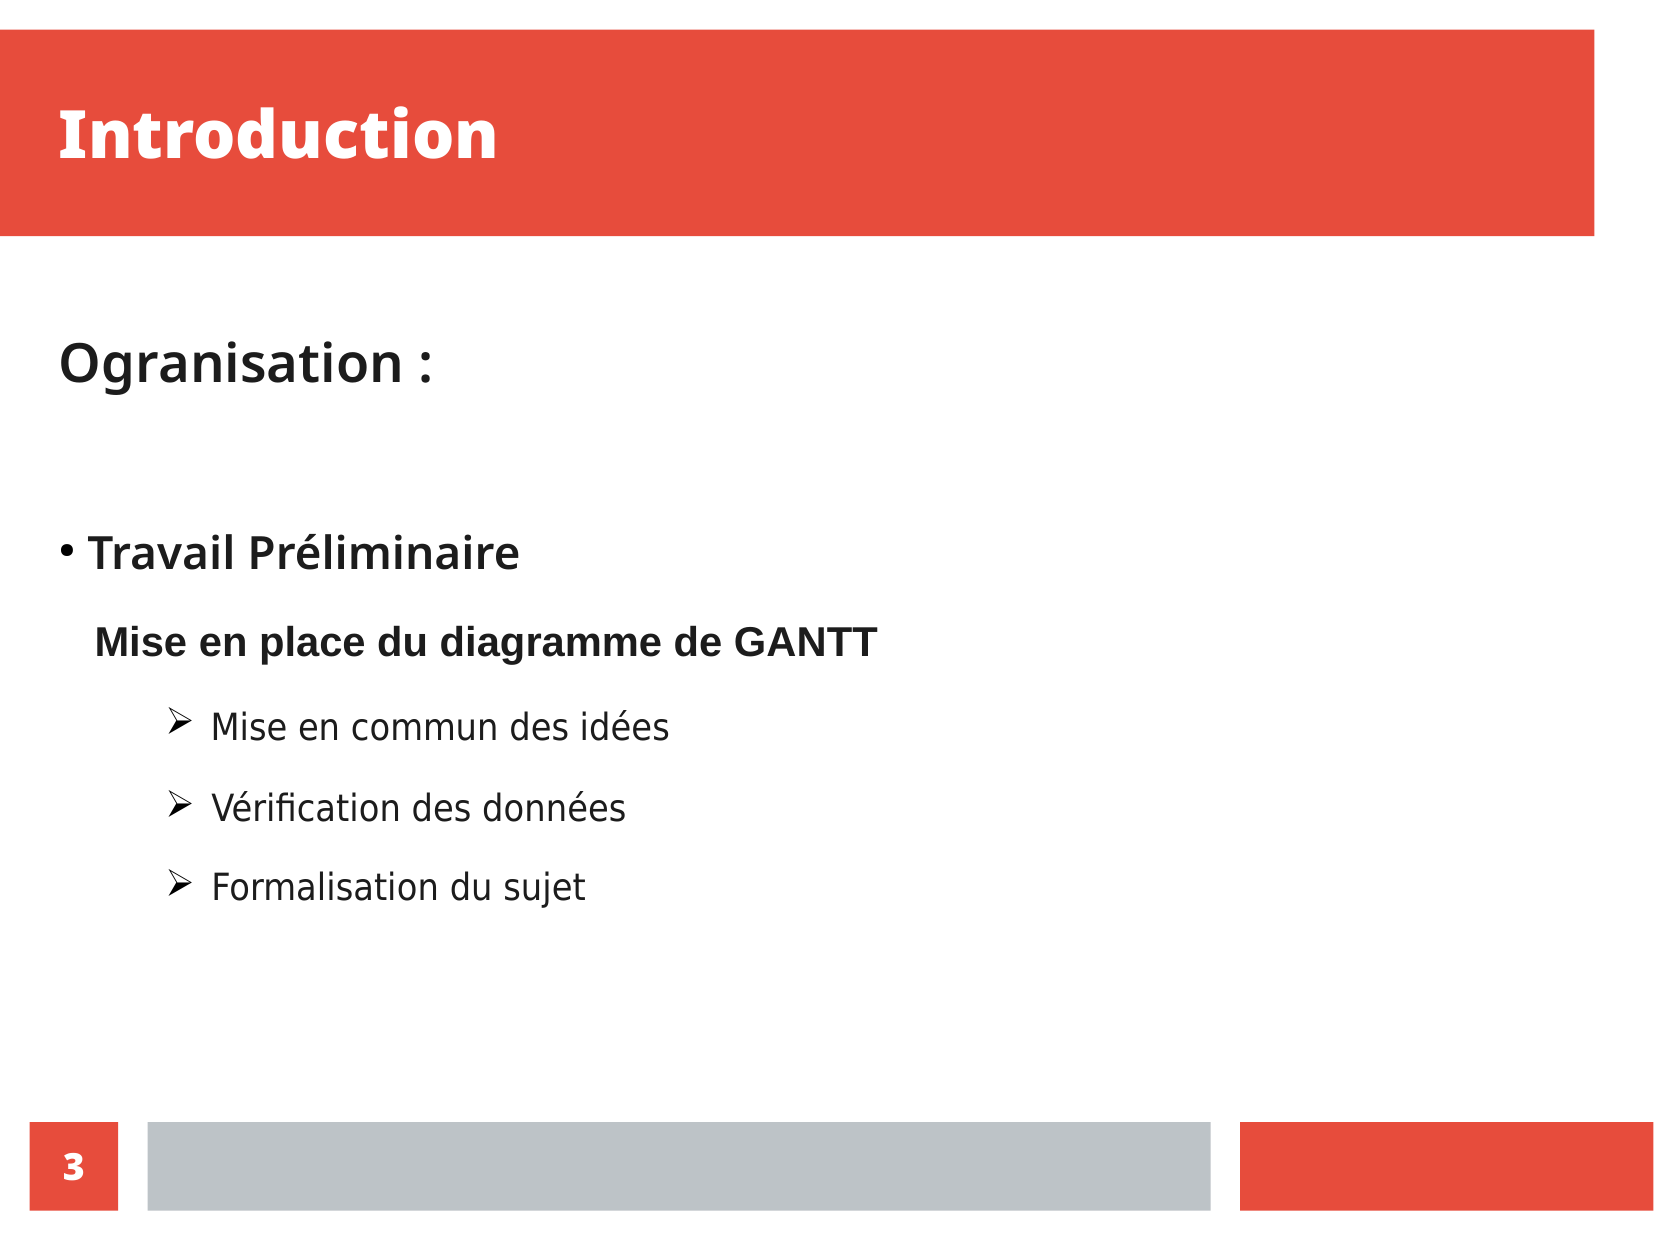

# Introduction
Ogranisation :
 Travail Préliminaire
Mise en place du diagramme de GANTT
 Mise en commun des idées
 Vérification des données
 Formalisation du sujet
3